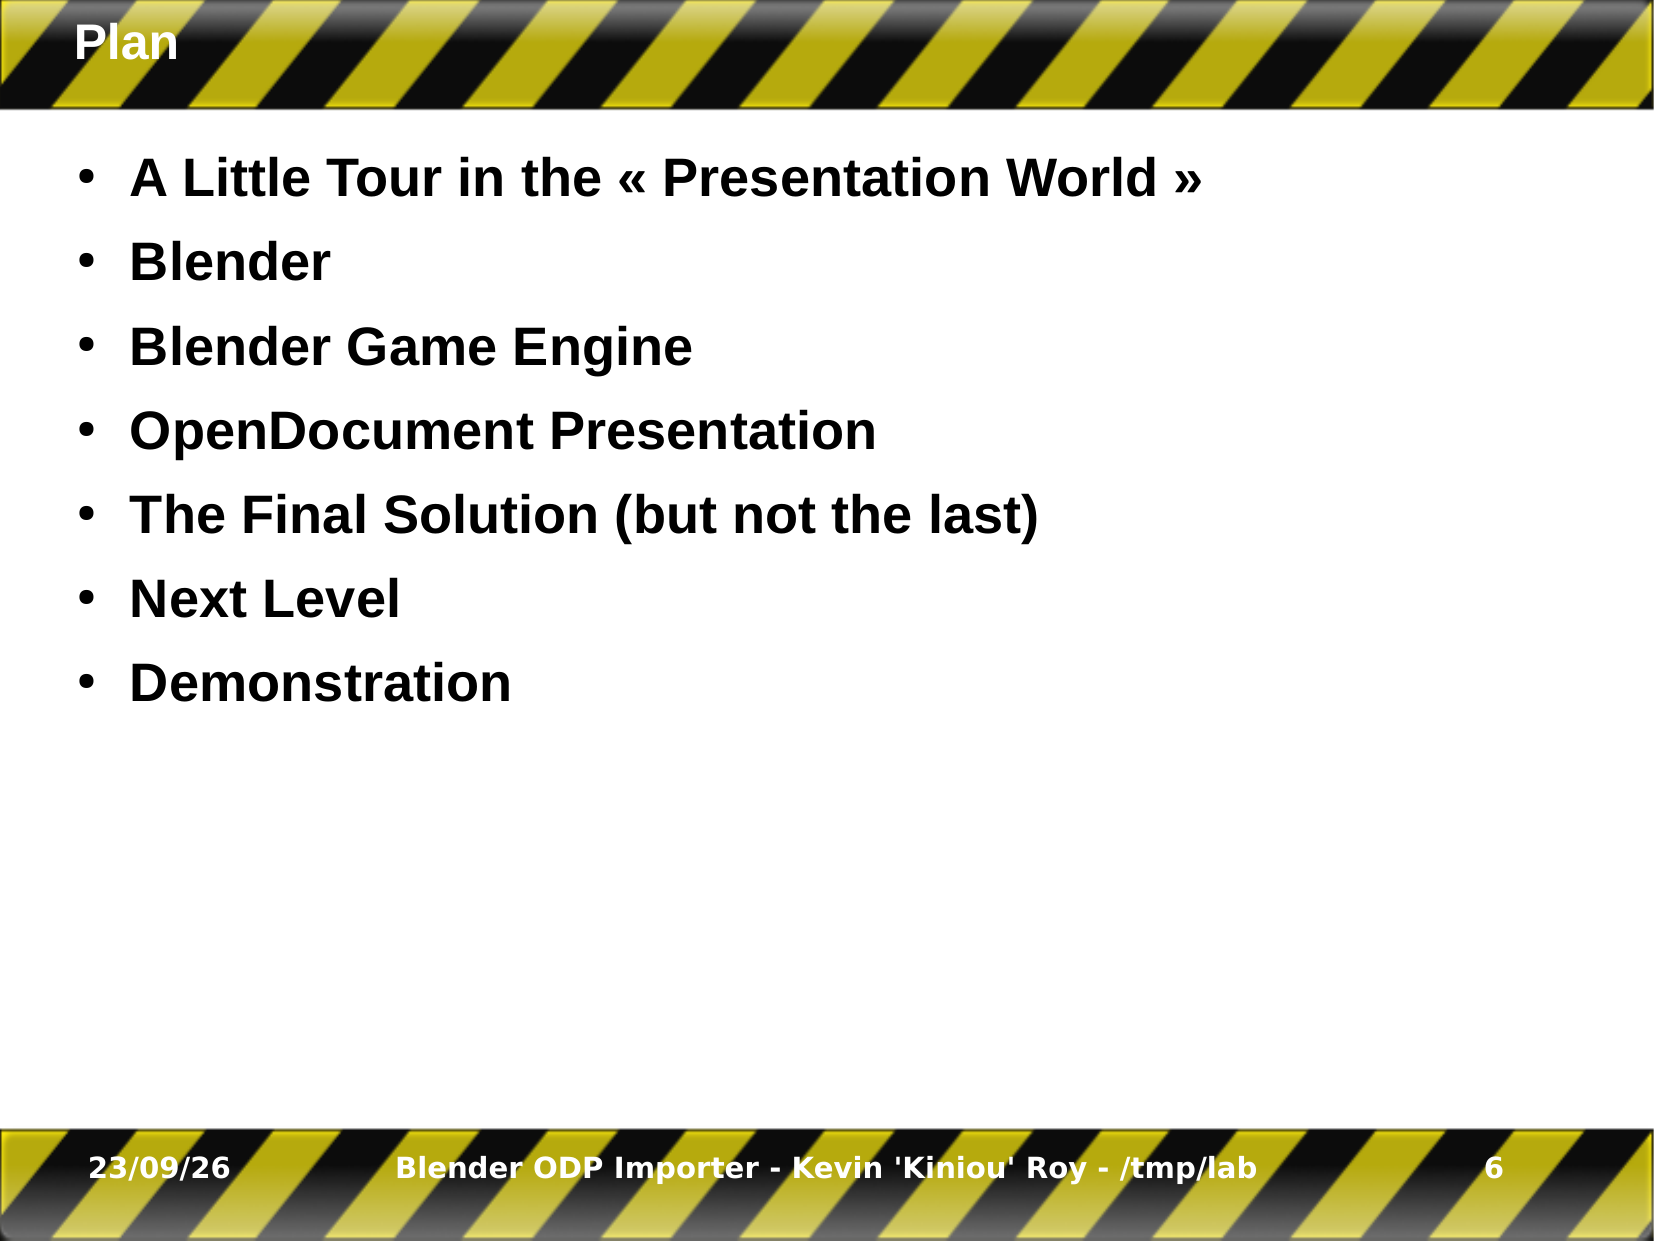

# Plan
A Little Tour in the « Presentation World »
Blender
Blender Game Engine
OpenDocument Presentation
The Final Solution (but not the last)
Next Level
Demonstration
Blender ODP Importer - Kevin 'Kiniou' Roy - /tmp/lab
6